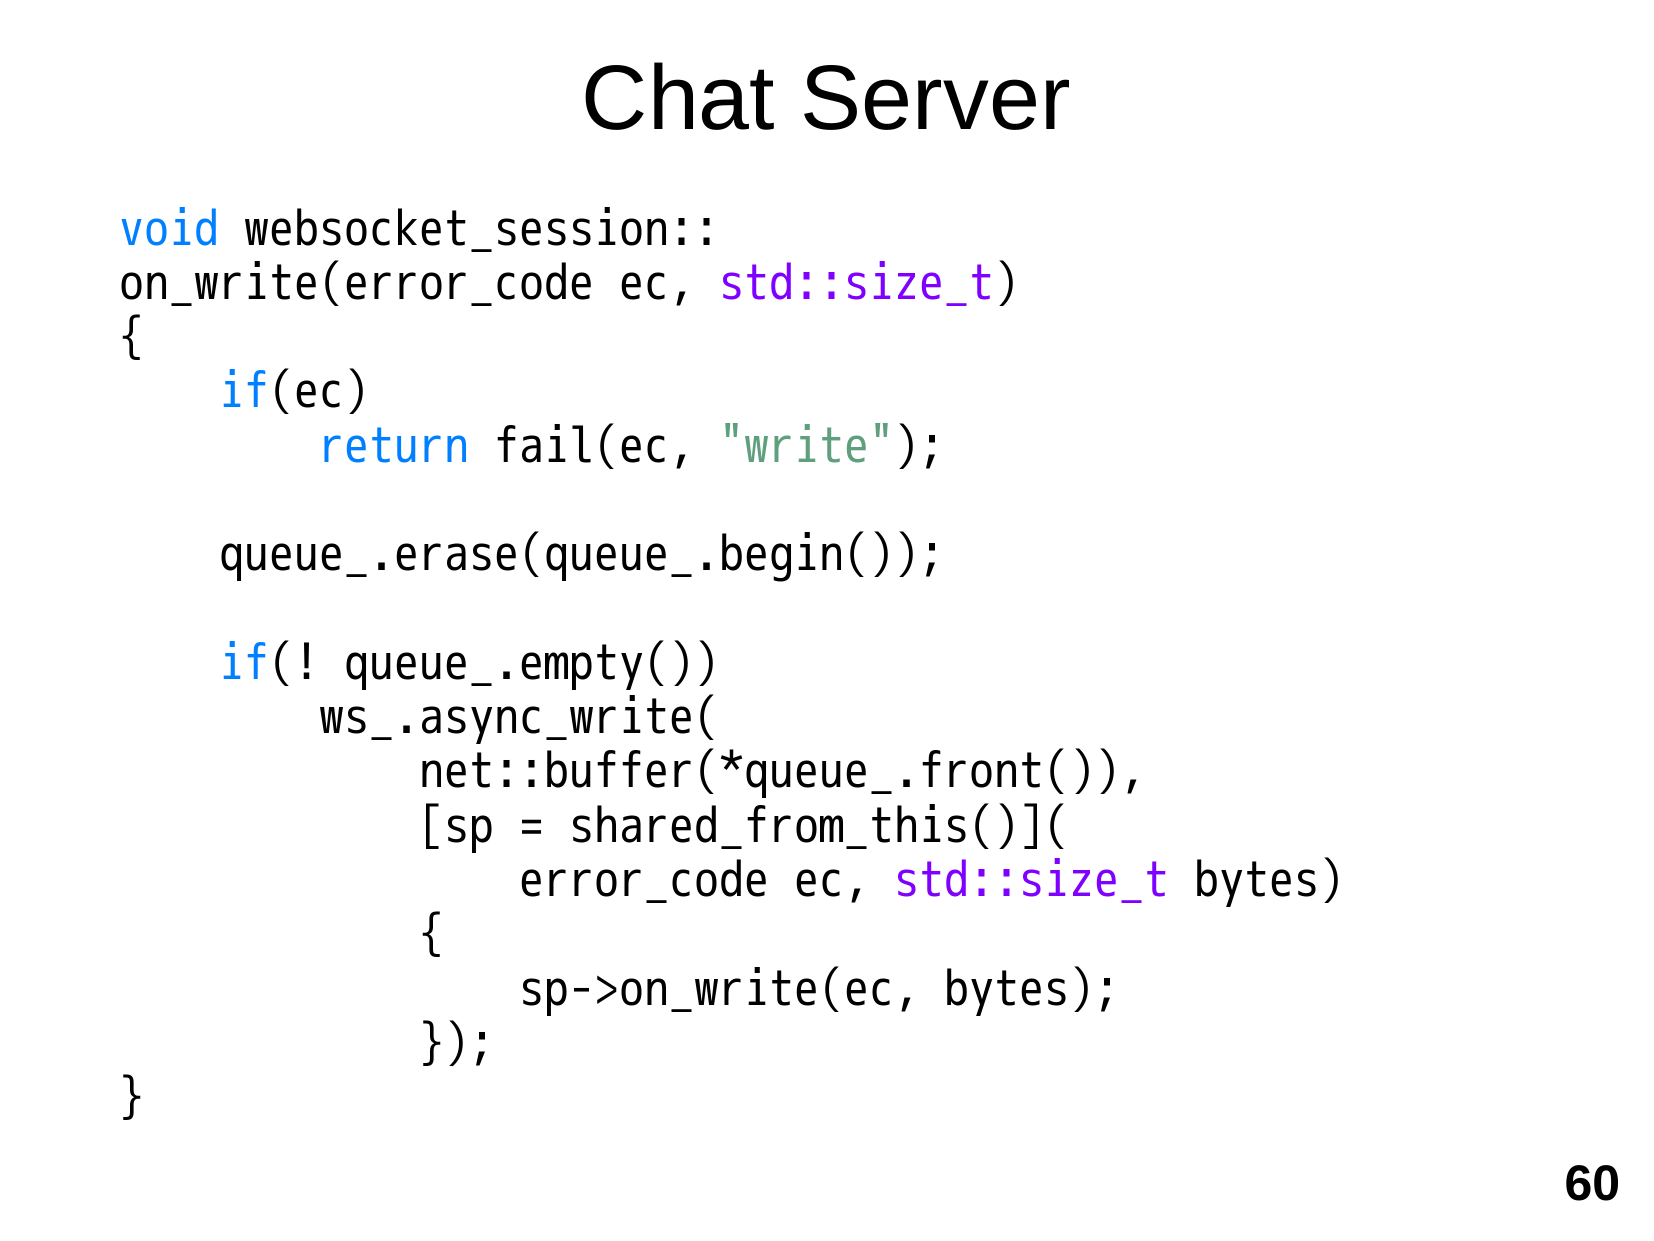

# Chat Server
void websocket_session::
on_write(error_code ec, std::size_t)
{
 if(ec)
 return fail(ec, "write");
 queue_.erase(queue_.begin());
 if(! queue_.empty())
 ws_.async_write(
 net::buffer(*queue_.front()),
 [sp = shared_from_this()](
 error_code ec, std::size_t bytes)
 {
 sp->on_write(ec, bytes);
 });
}
60